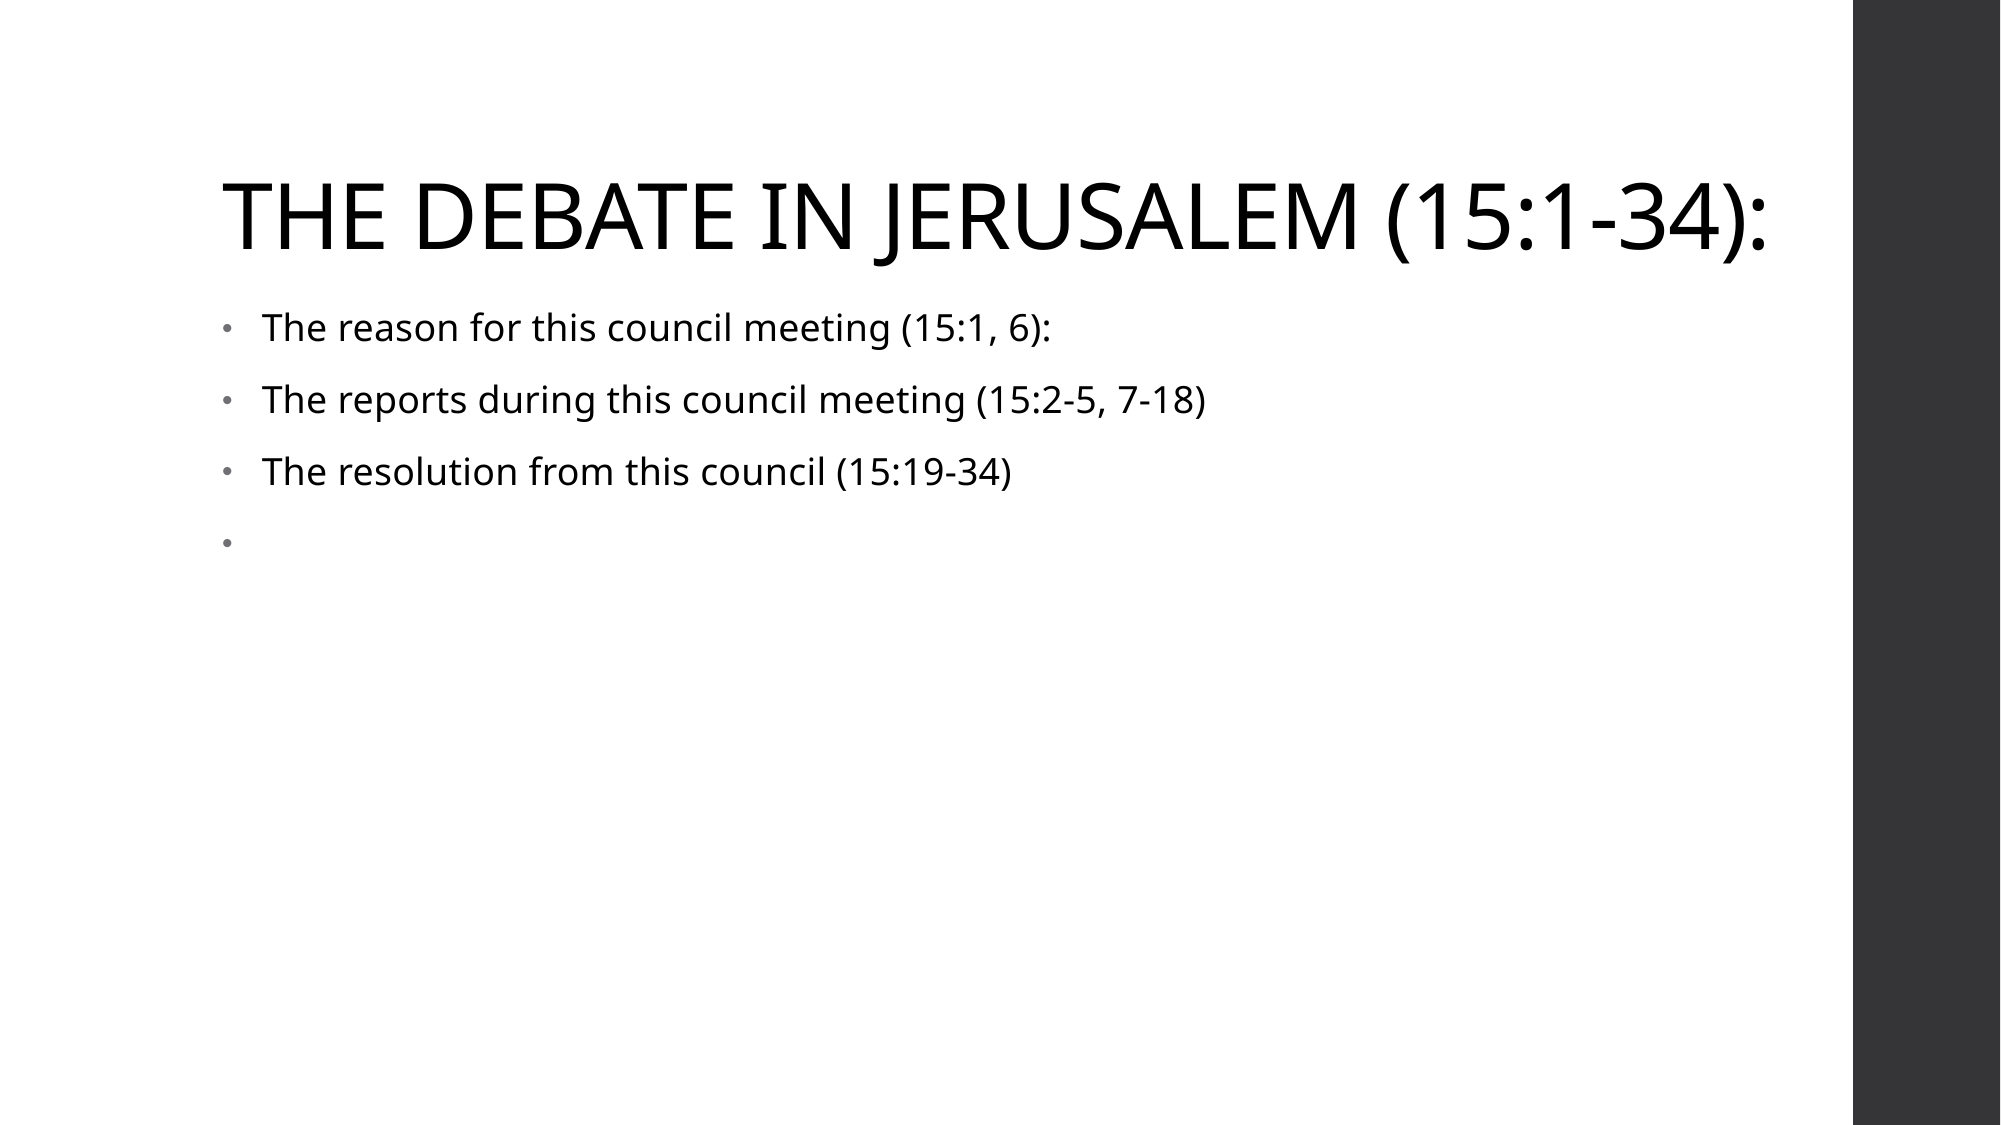

# THE DEBATE IN JERUSALEM (15:1-34):
 The reason for this council meeting (15:1, 6):
 The reports during this council meeting (15:2-5, 7-18)
 The resolution from this council (15:19-34)